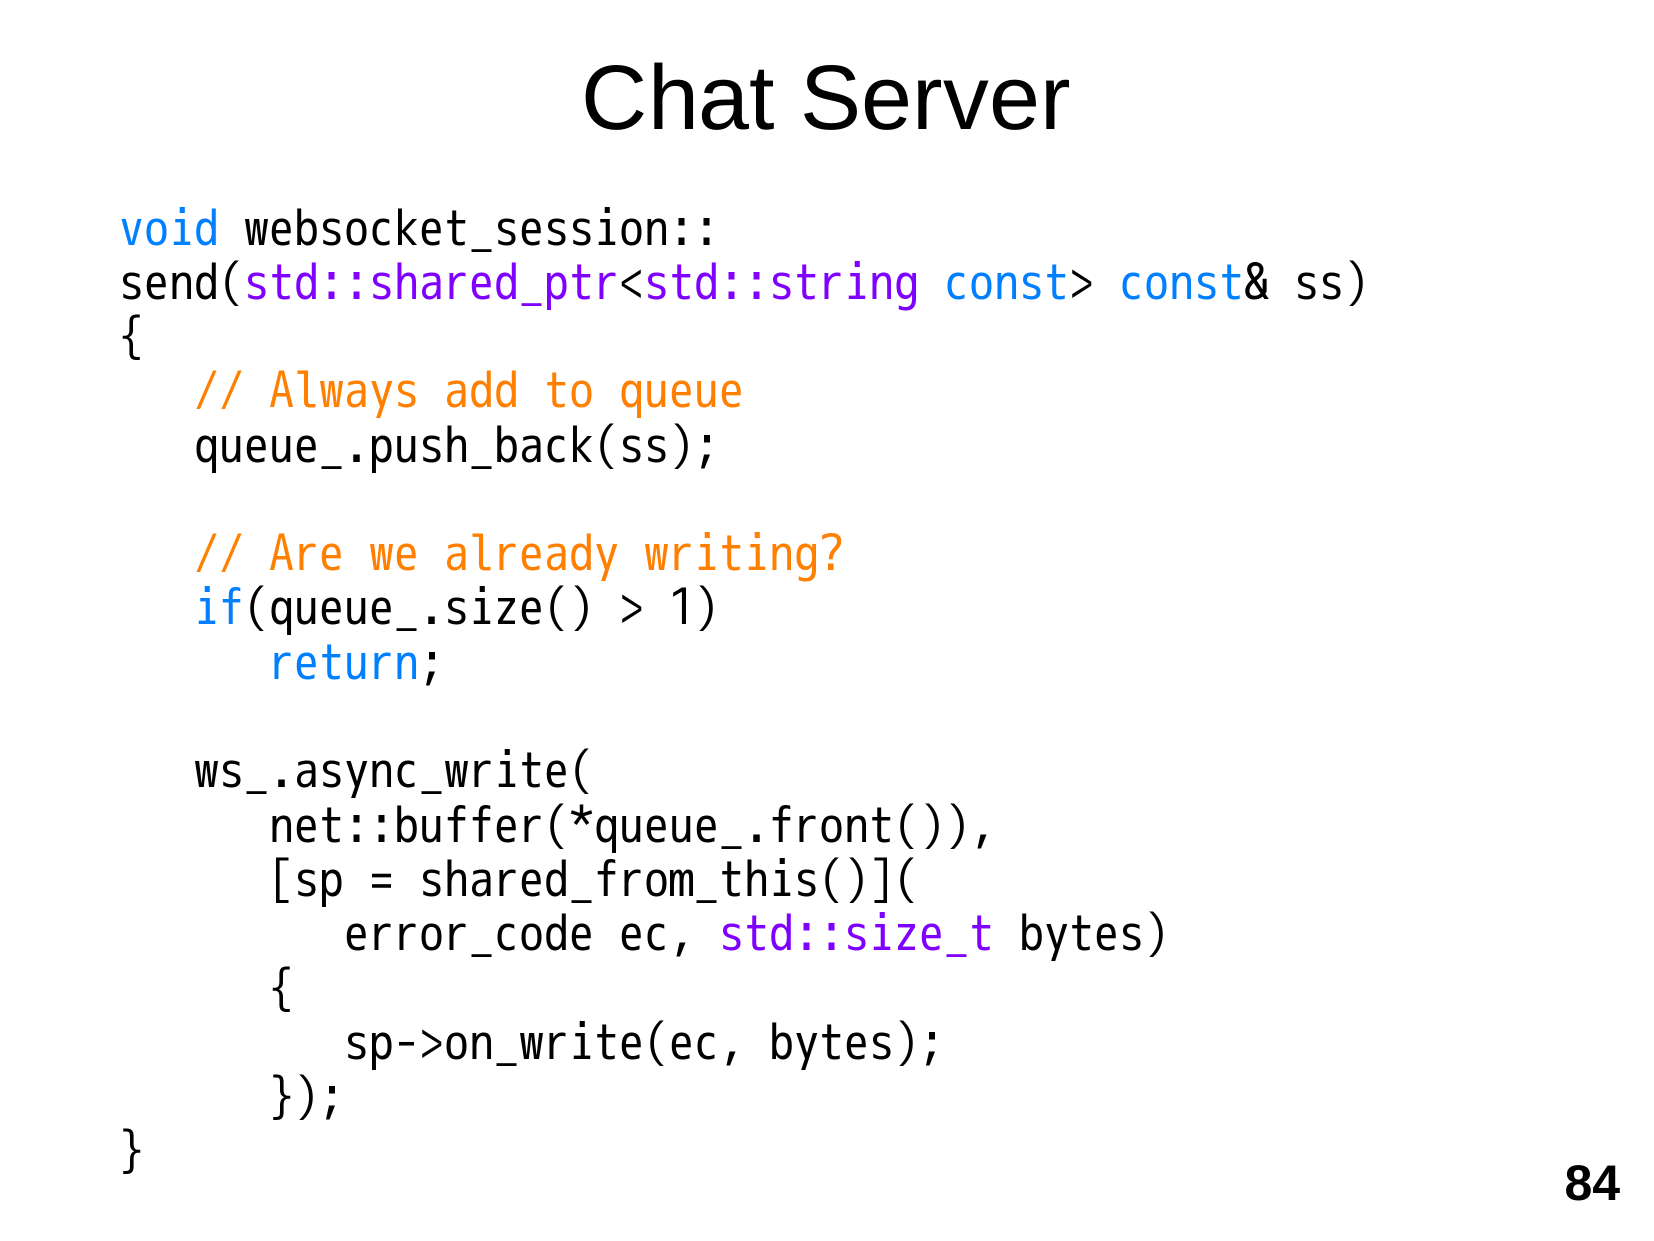

# Chat Server
void websocket_session::
send(std::shared_ptr<std::string const> const& ss)
{
	// Always add to queue
	queue_.push_back(ss);
	// Are we already writing?
	if(queue_.size() > 1)
		return;
	ws_.async_write(
		net::buffer(*queue_.front()),
		[sp = shared_from_this()](
			error_code ec, std::size_t bytes)
		{
			sp->on_write(ec, bytes);
		});
}
84